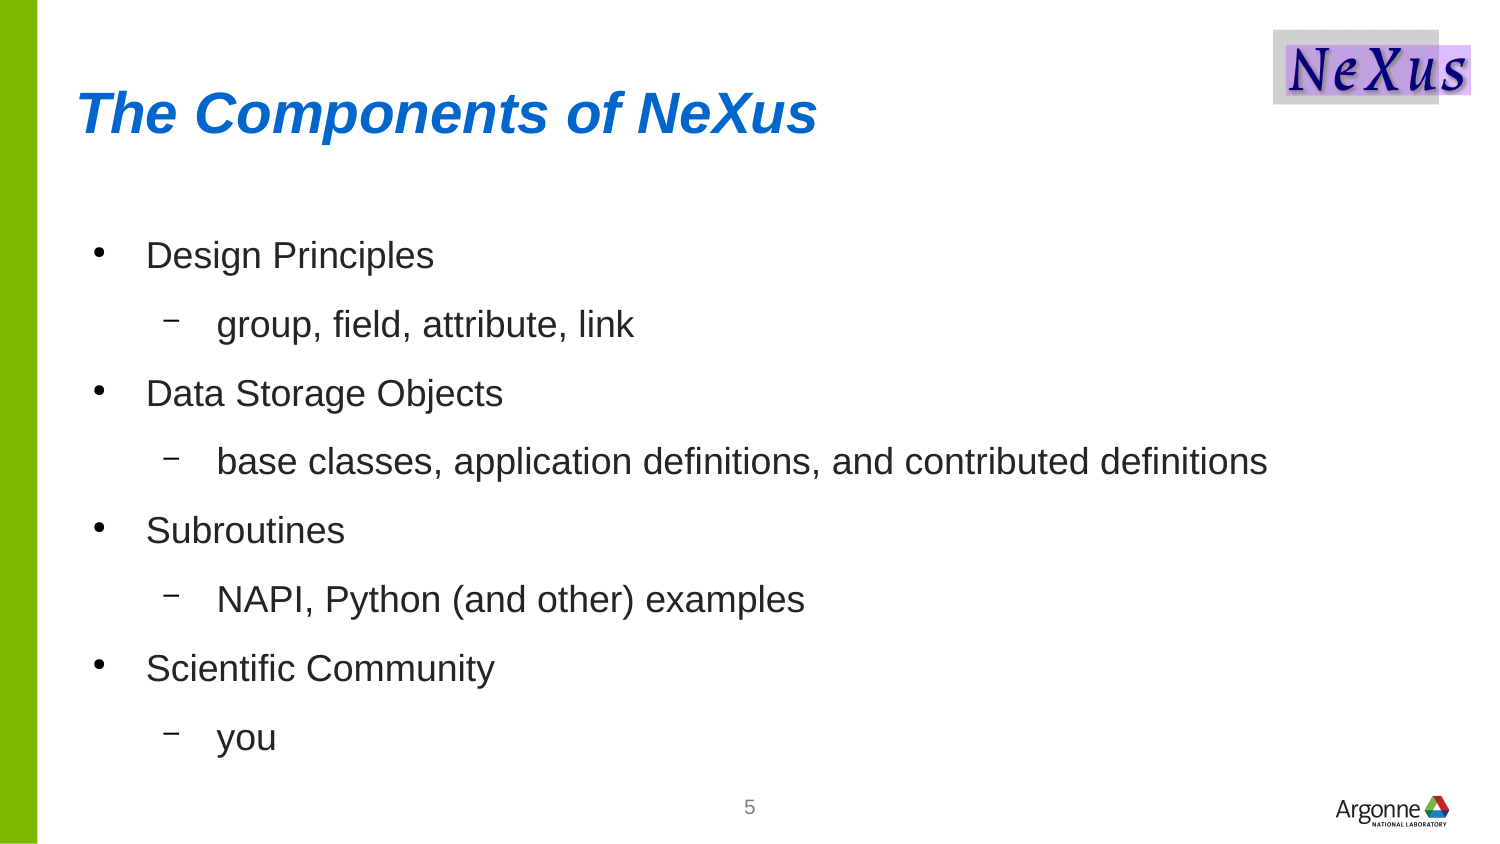

The Components of NeXus
#
Design Principles
group, field, attribute, link
Data Storage Objects
base classes, application definitions, and contributed definitions
Subroutines
NAPI, Python (and other) examples
Scientific Community
you